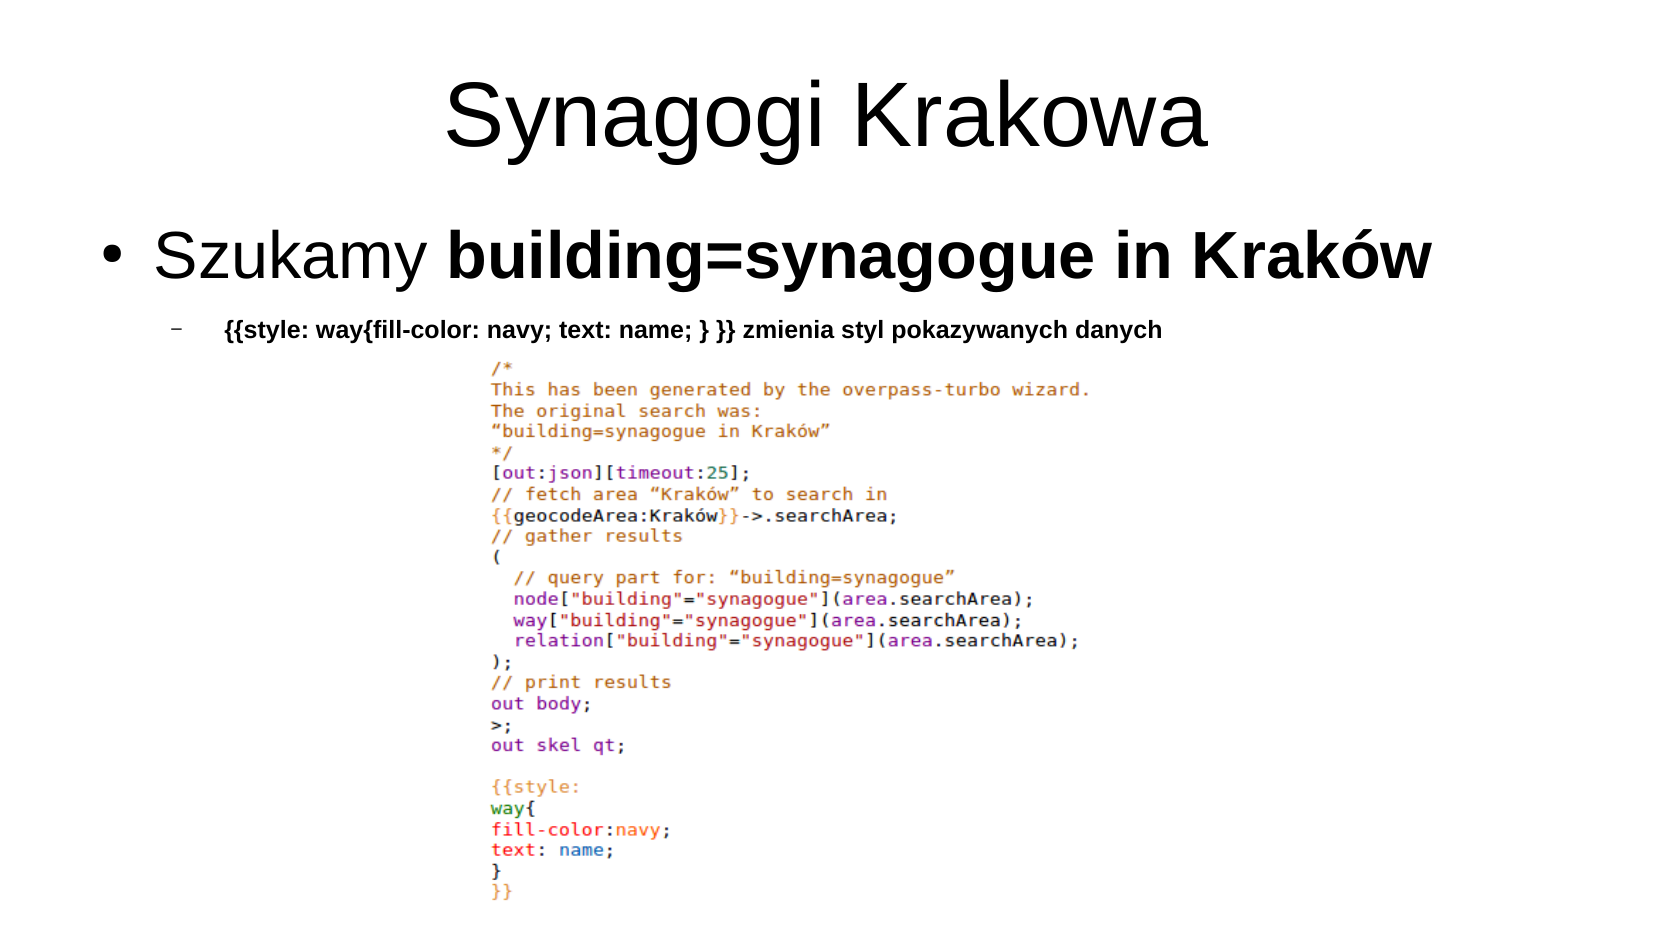

# Synagogi Krakowa
Szukamy building=synagogue in Kraków
{{style: way{fill-color: navy; text: name; } }} zmienia styl pokazywanych danych